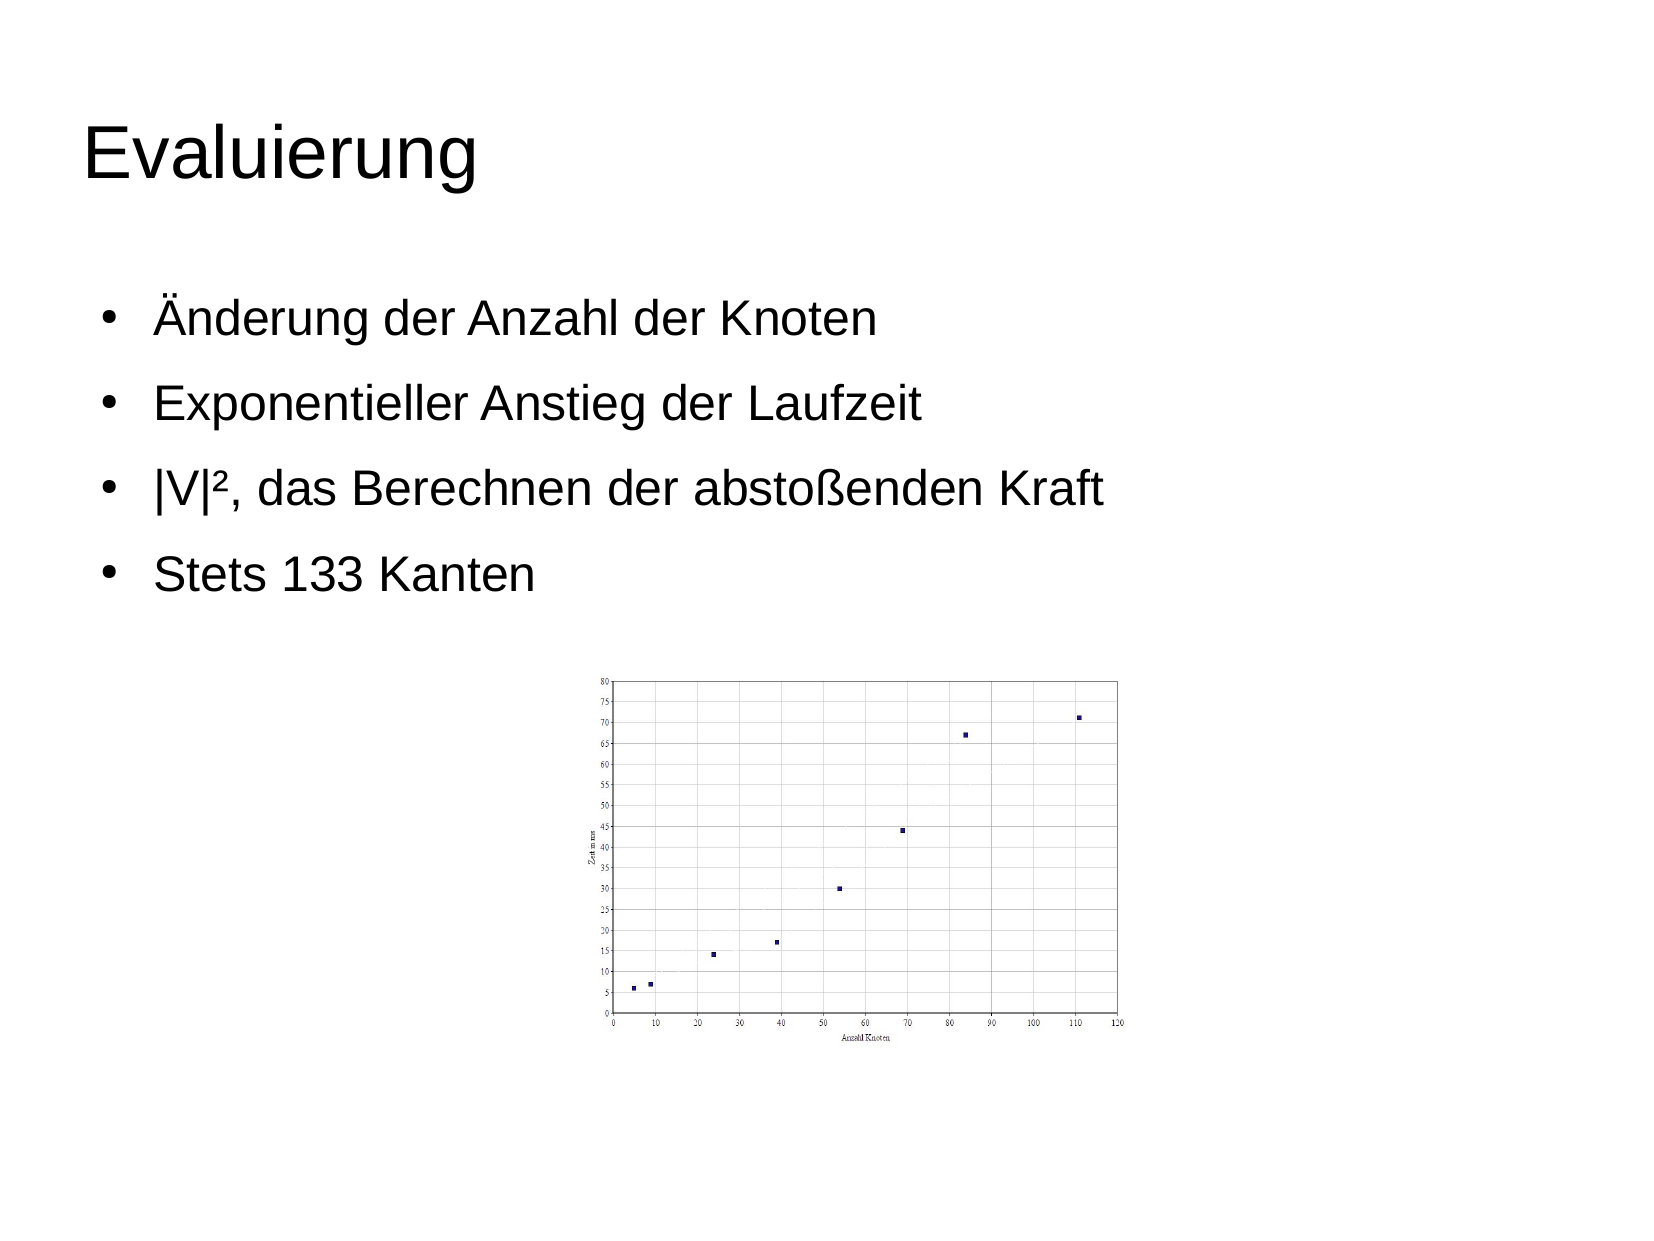

# Evaluierung
Änderung der Anzahl der Knoten
Exponentieller Anstieg der Laufzeit
|V|², das Berechnen der abstoßenden Kraft
Stets 133 Kanten